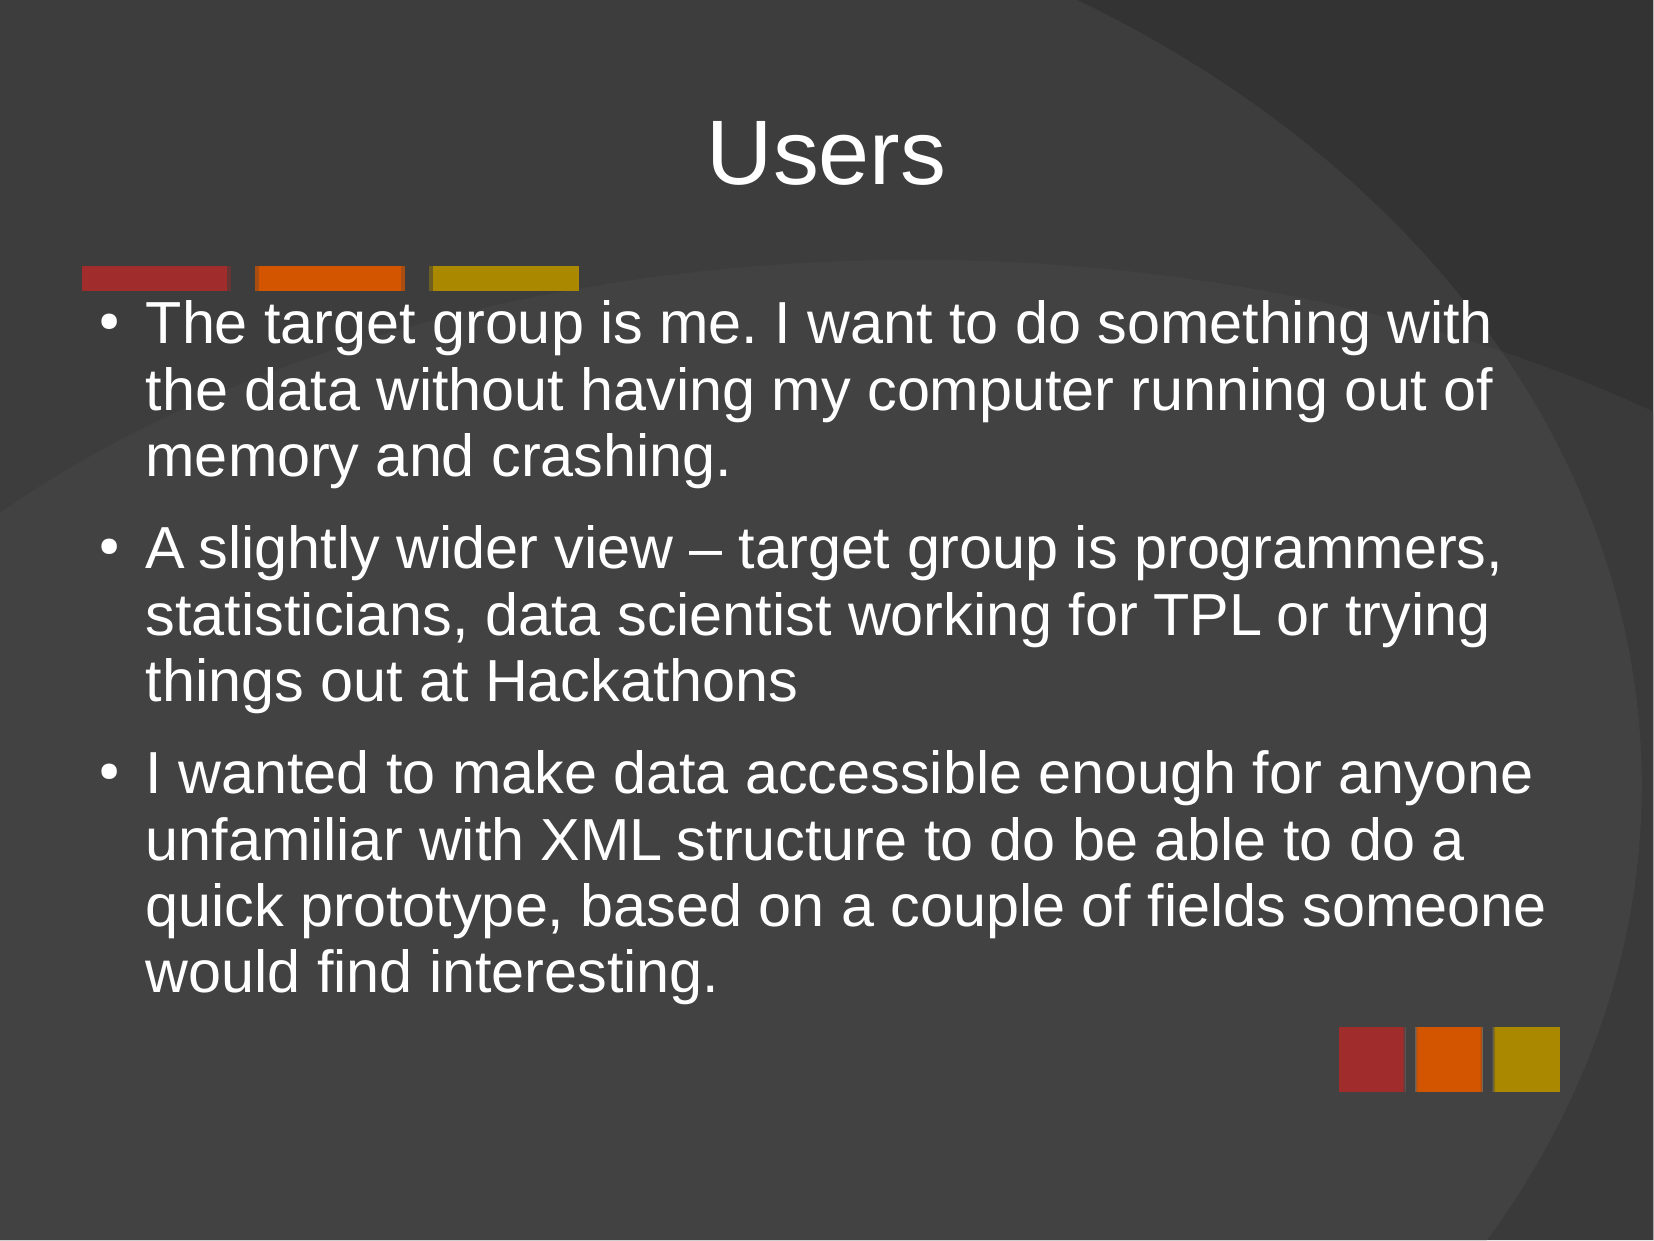

# Users
The target group is me. I want to do something with the data without having my computer running out of memory and crashing.
A slightly wider view – target group is programmers, statisticians, data scientist working for TPL or trying things out at Hackathons
I wanted to make data accessible enough for anyone unfamiliar with XML structure to do be able to do a quick prototype, based on a couple of fields someone would find interesting.